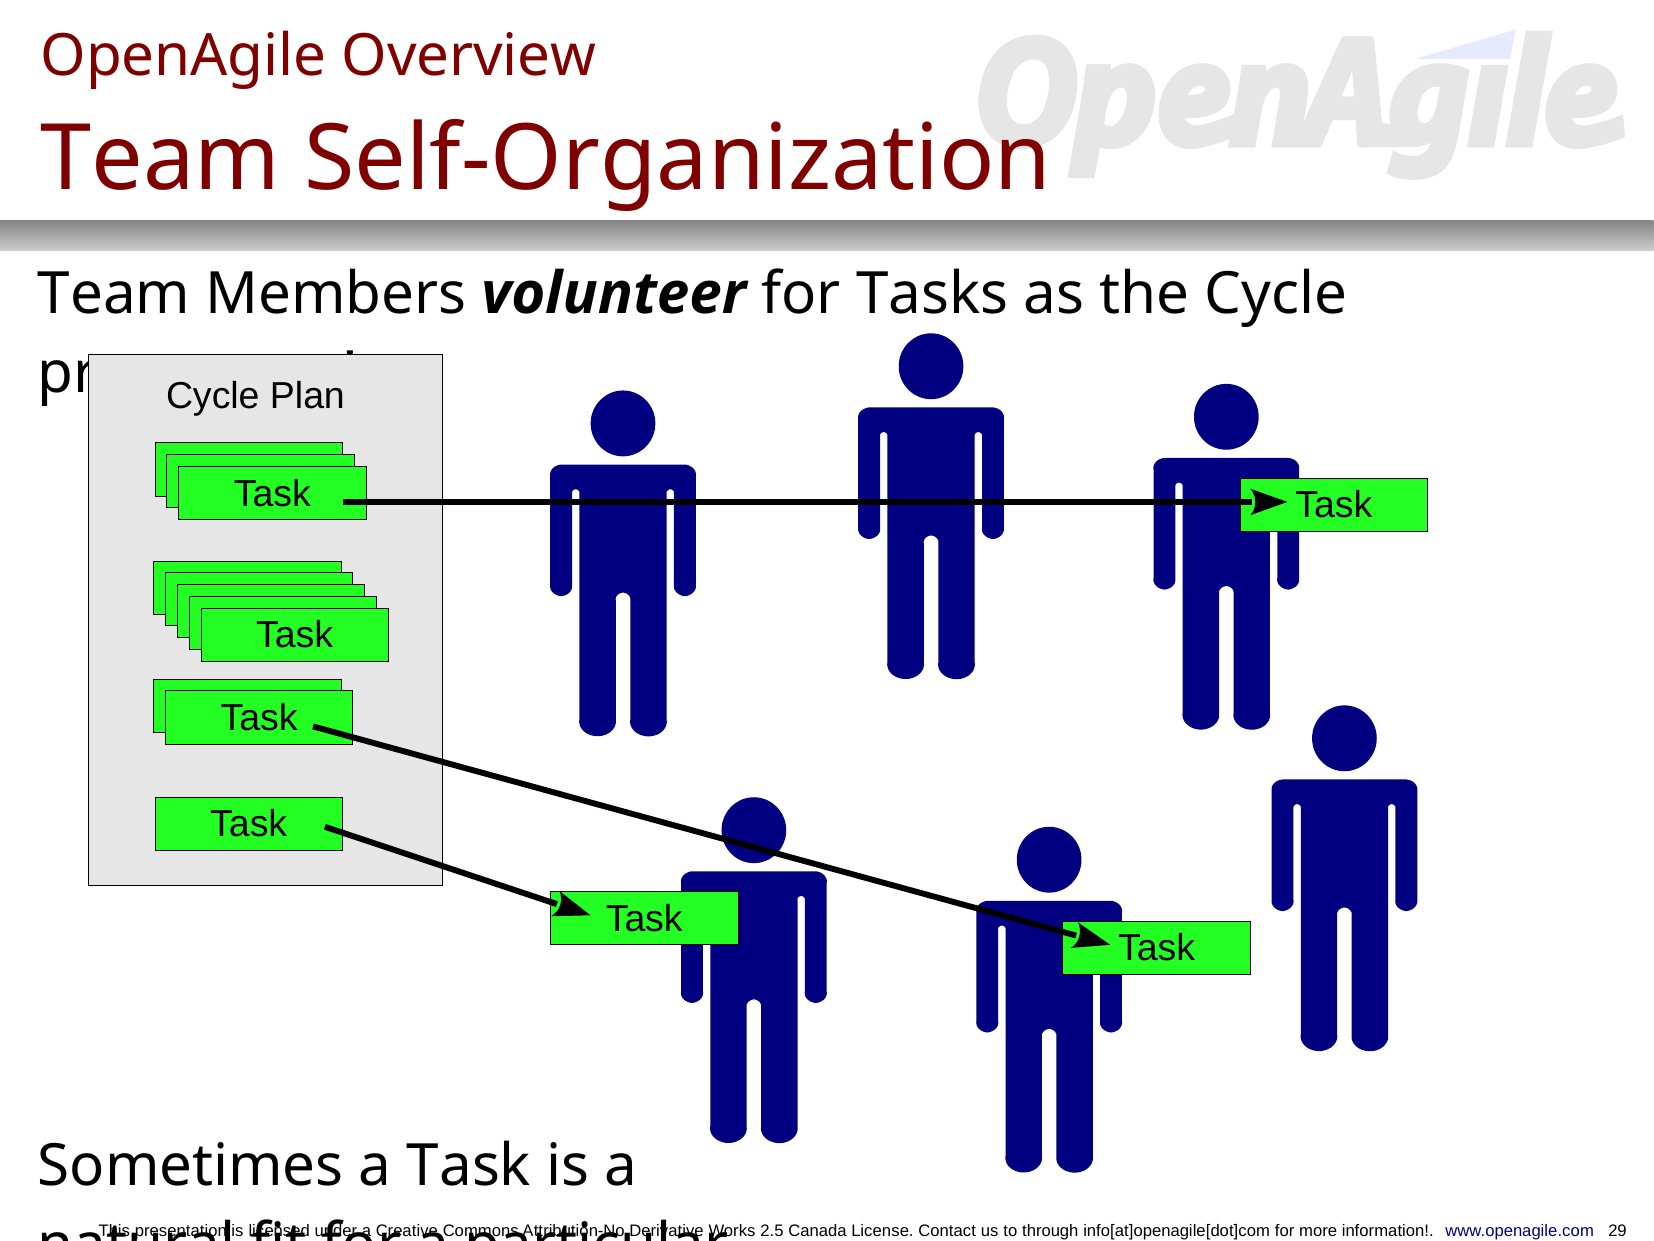

# OpenAgile Overview Team Self-Organization
Team Members volunteer for Tasks as the Cycle progresses!
Sometimes a Task is a
natural fit for a particular
Team Member.
Cycle Plan
Task
Task
Task
Task
Task
Task
Task
Task
Task
Task
Task
Task
Task
Task